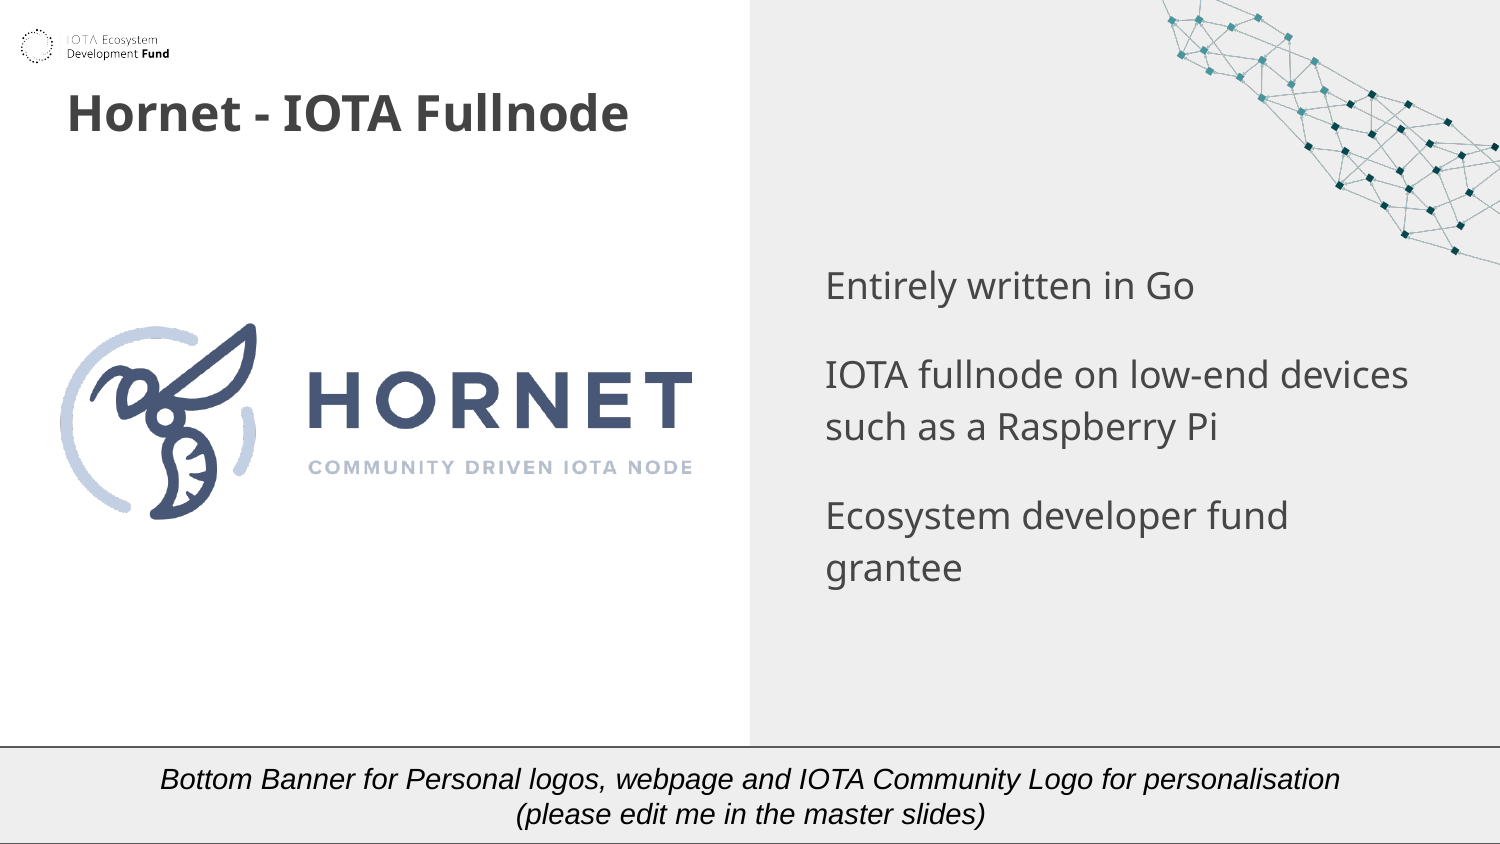

# Hornet - IOTA Fullnode
Entirely written in Go
IOTA fullnode on low-end devices such as a Raspberry Pi
Ecosystem developer fund grantee